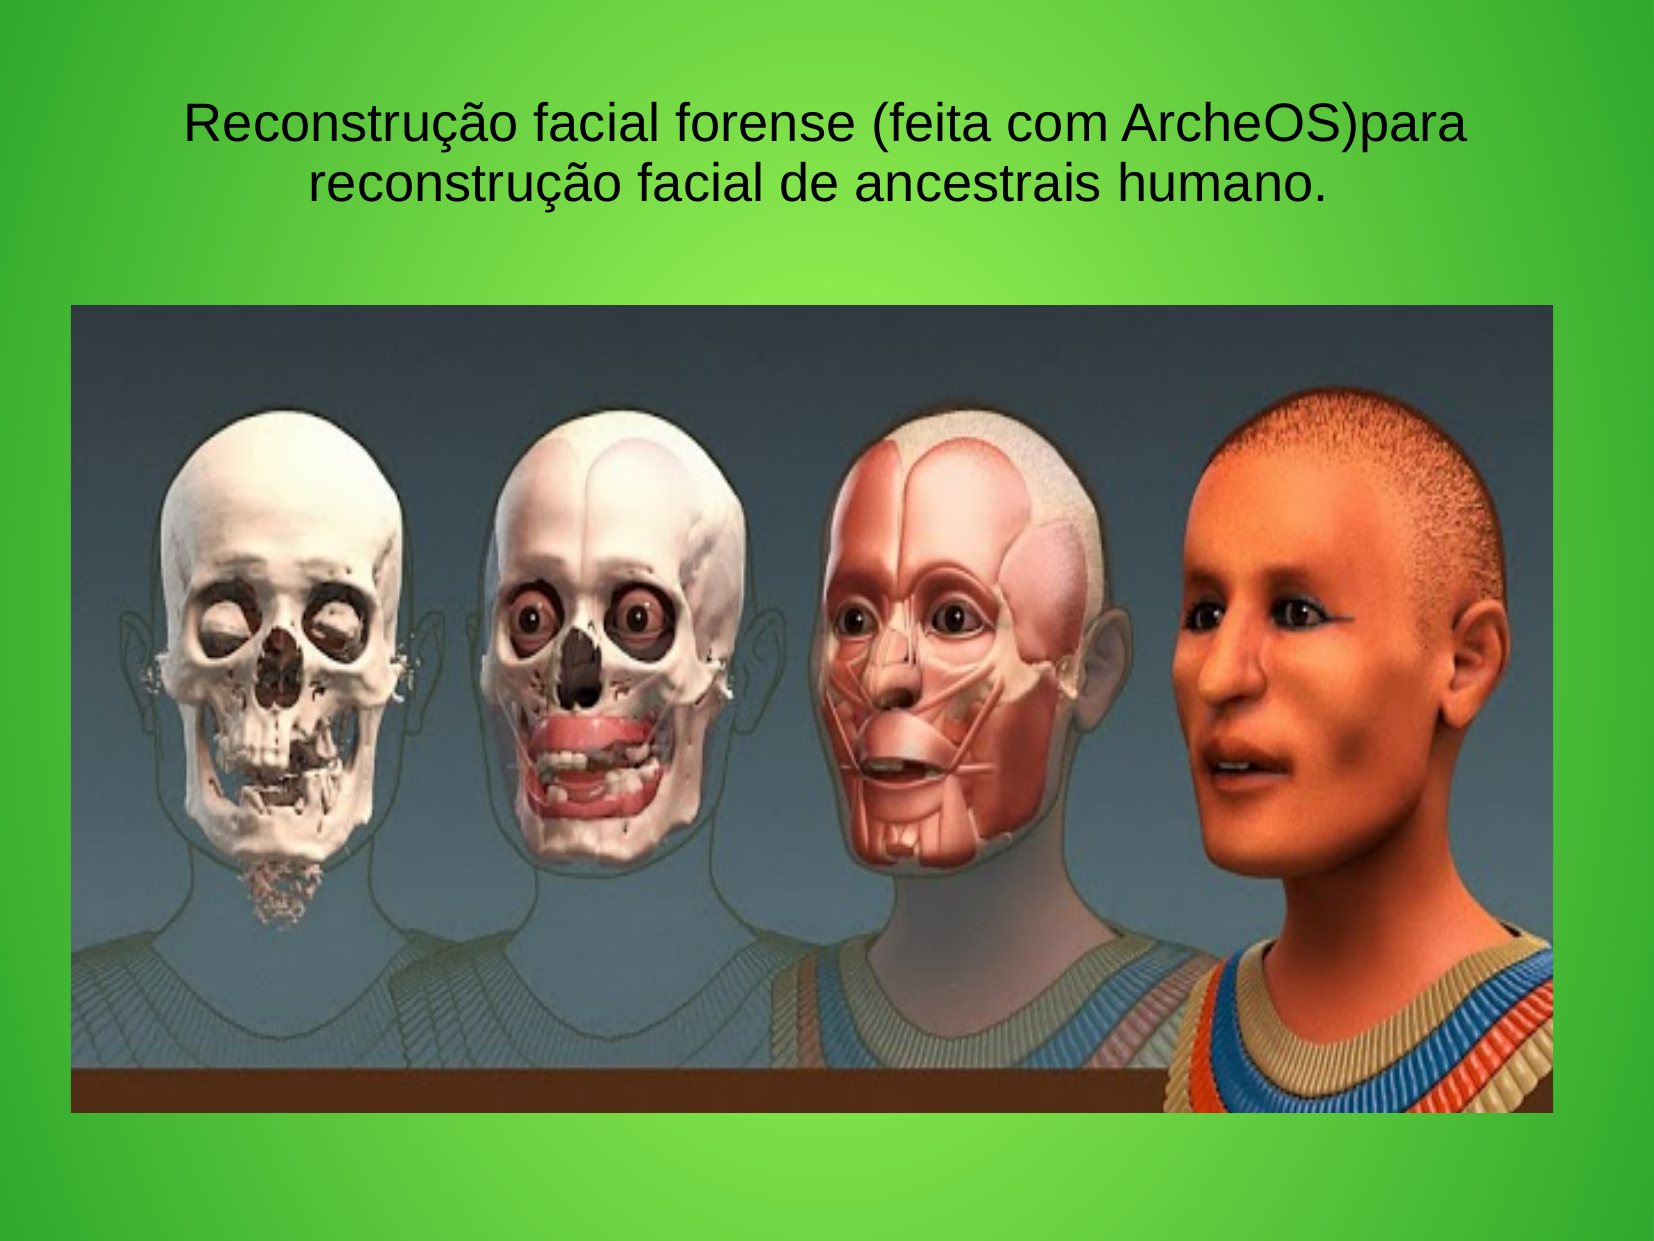

# Reconstrução facial forense (feita com ArcheOS)para reconstrução facial de ancestrais humano.